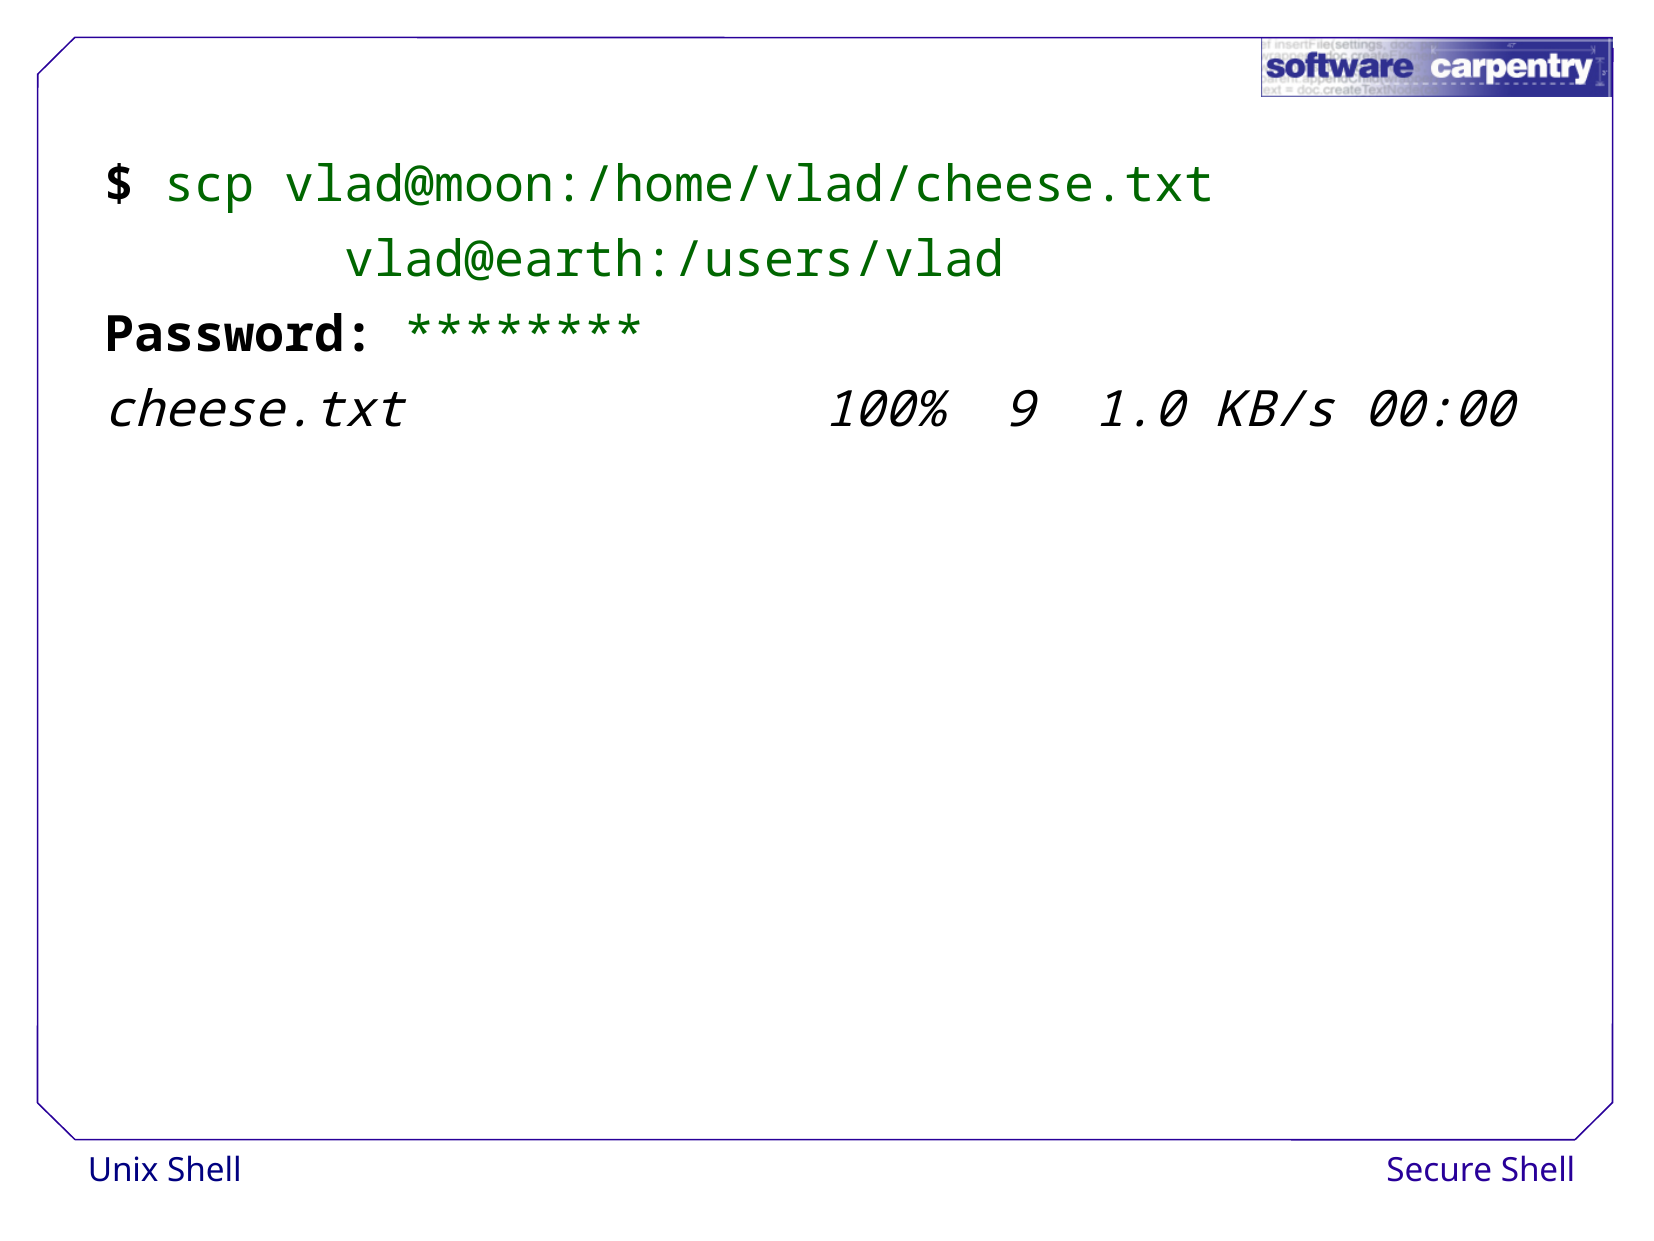

$ scp vlad@moon:/home/vlad/cheese.txt
 vlad@earth:/users/vlad
Password: ********
cheese.txt 100% 9 1.0 KB/s 00:00